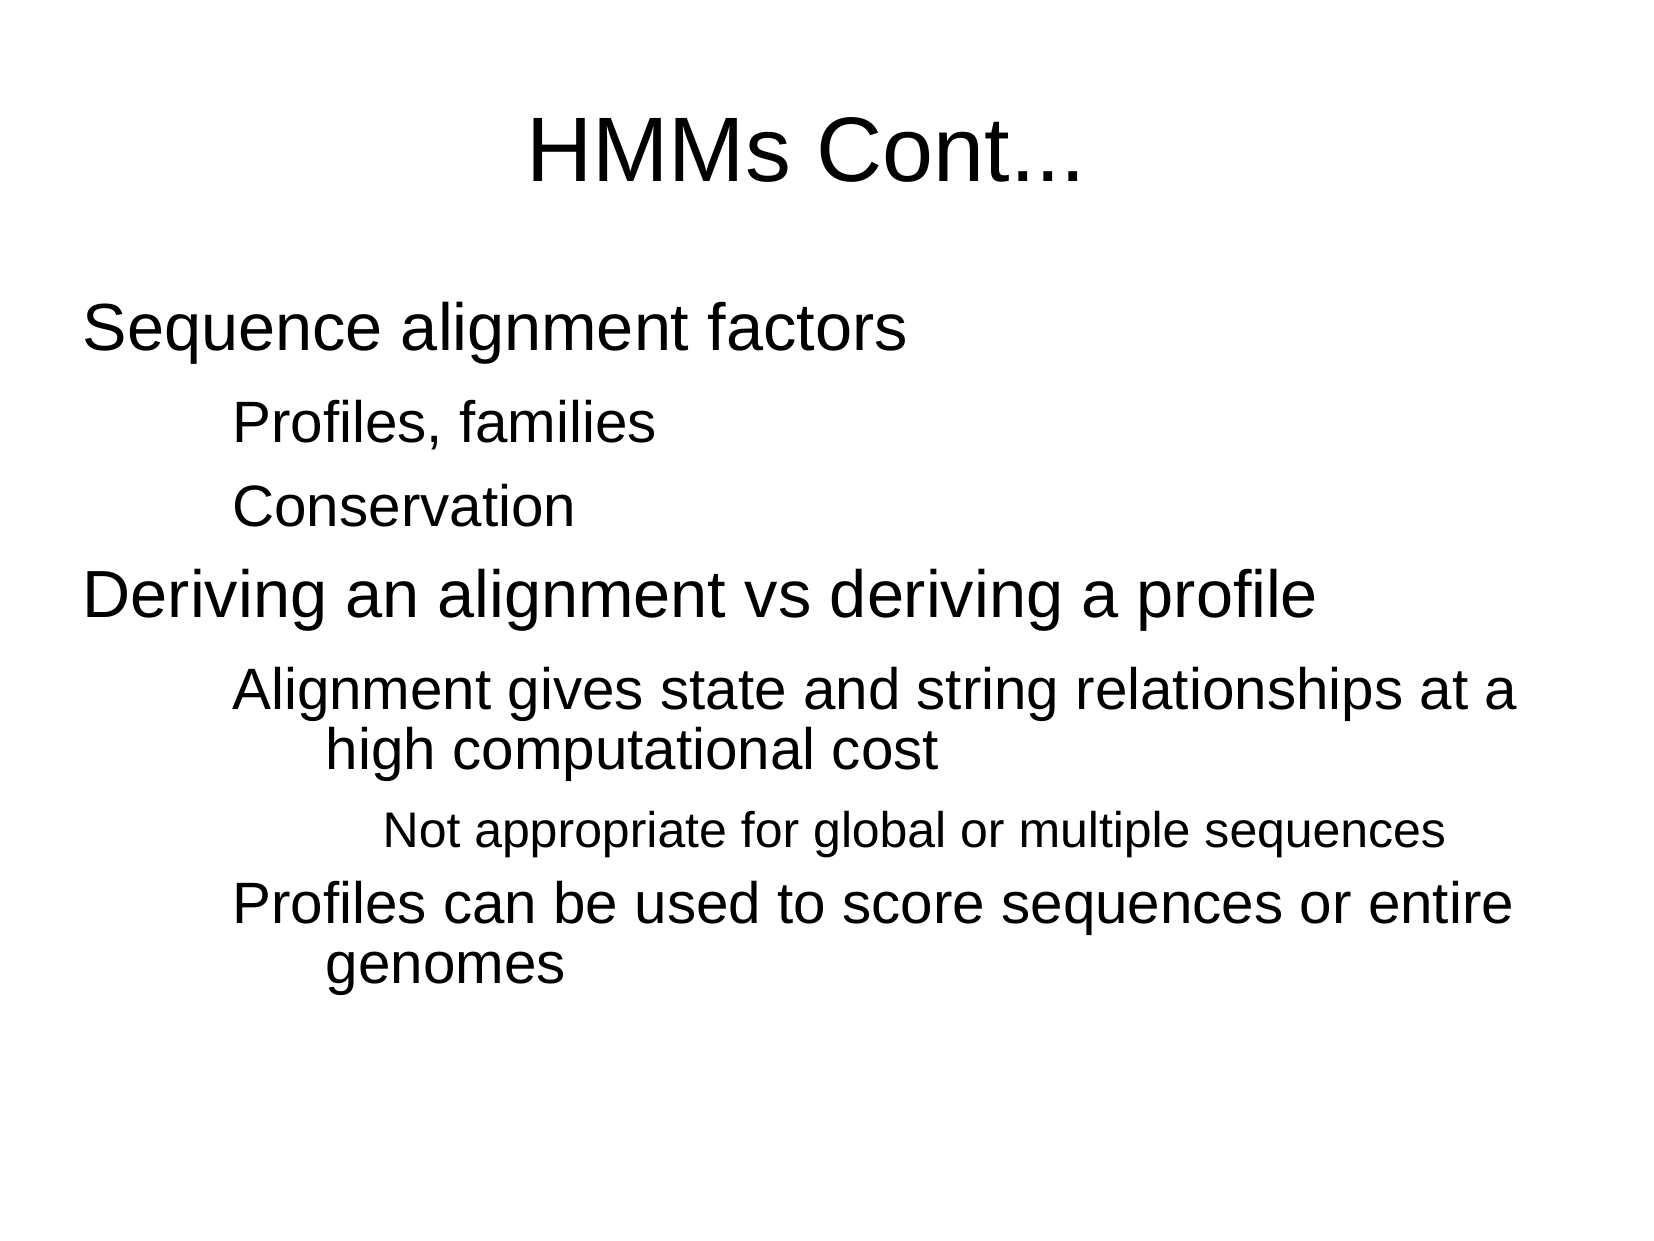

# HMMs Cont...
Sequence alignment factors
Profiles, families
Conservation
Deriving an alignment vs deriving a profile
Alignment gives state and string relationships at a high computational cost
Not appropriate for global or multiple sequences
Profiles can be used to score sequences or entire genomes